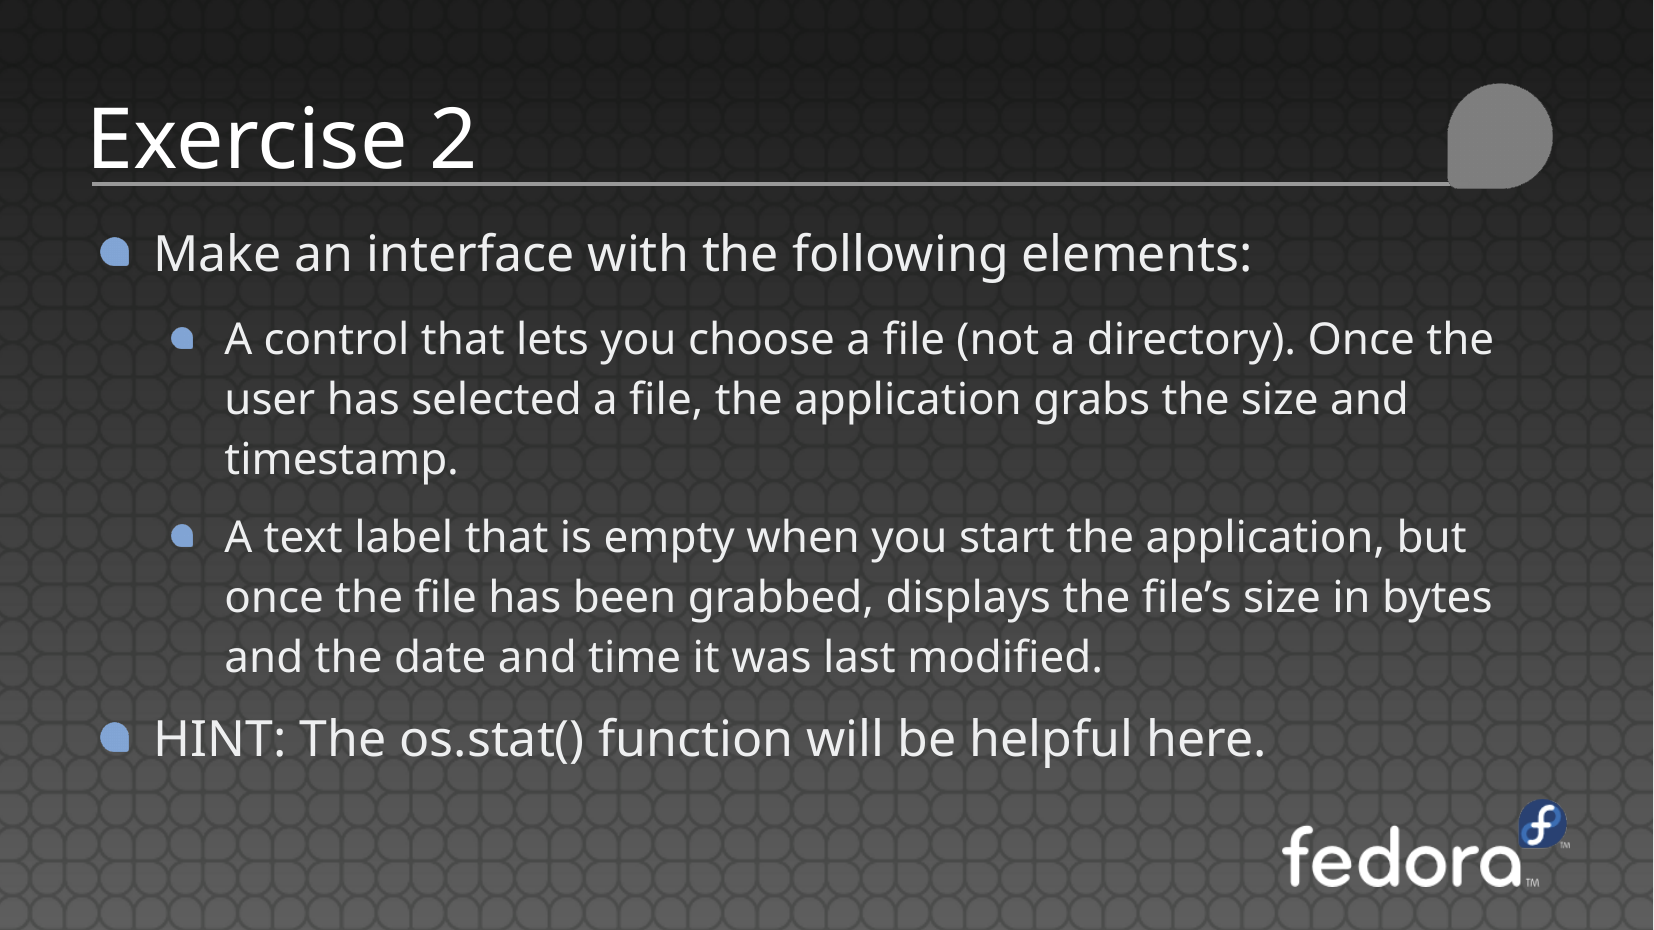

# Exercise 2
Make an interface with the following elements:
A control that lets you choose a file (not a directory). Once the user has selected a file, the application grabs the size and timestamp.
A text label that is empty when you start the application, but once the file has been grabbed, displays the file’s size in bytes and the date and time it was last modified.
HINT: The os.stat() function will be helpful here.